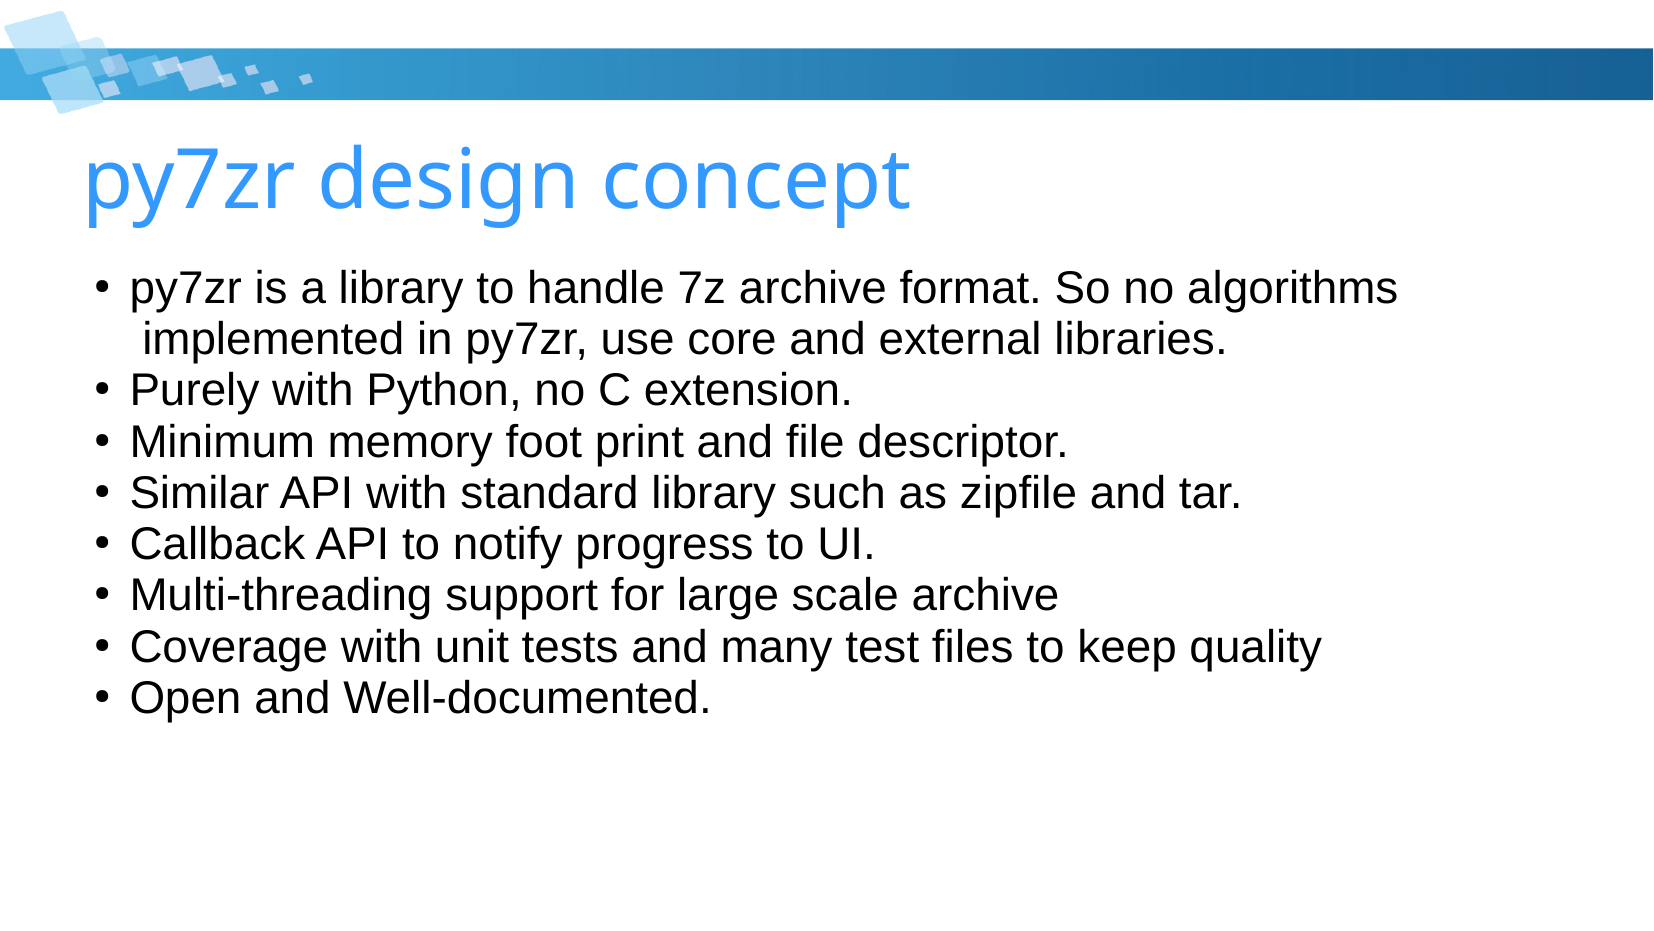

# py7zr design concept
py7zr is a library to handle 7z archive format. So no algorithms
 implemented in py7zr, use core and external libraries.
Purely with Python, no C extension.
Minimum memory foot print and file descriptor.
Similar API with standard library such as zipfile and tar.
Callback API to notify progress to UI.
Multi-threading support for large scale archive
Coverage with unit tests and many test files to keep quality
Open and Well-documented.